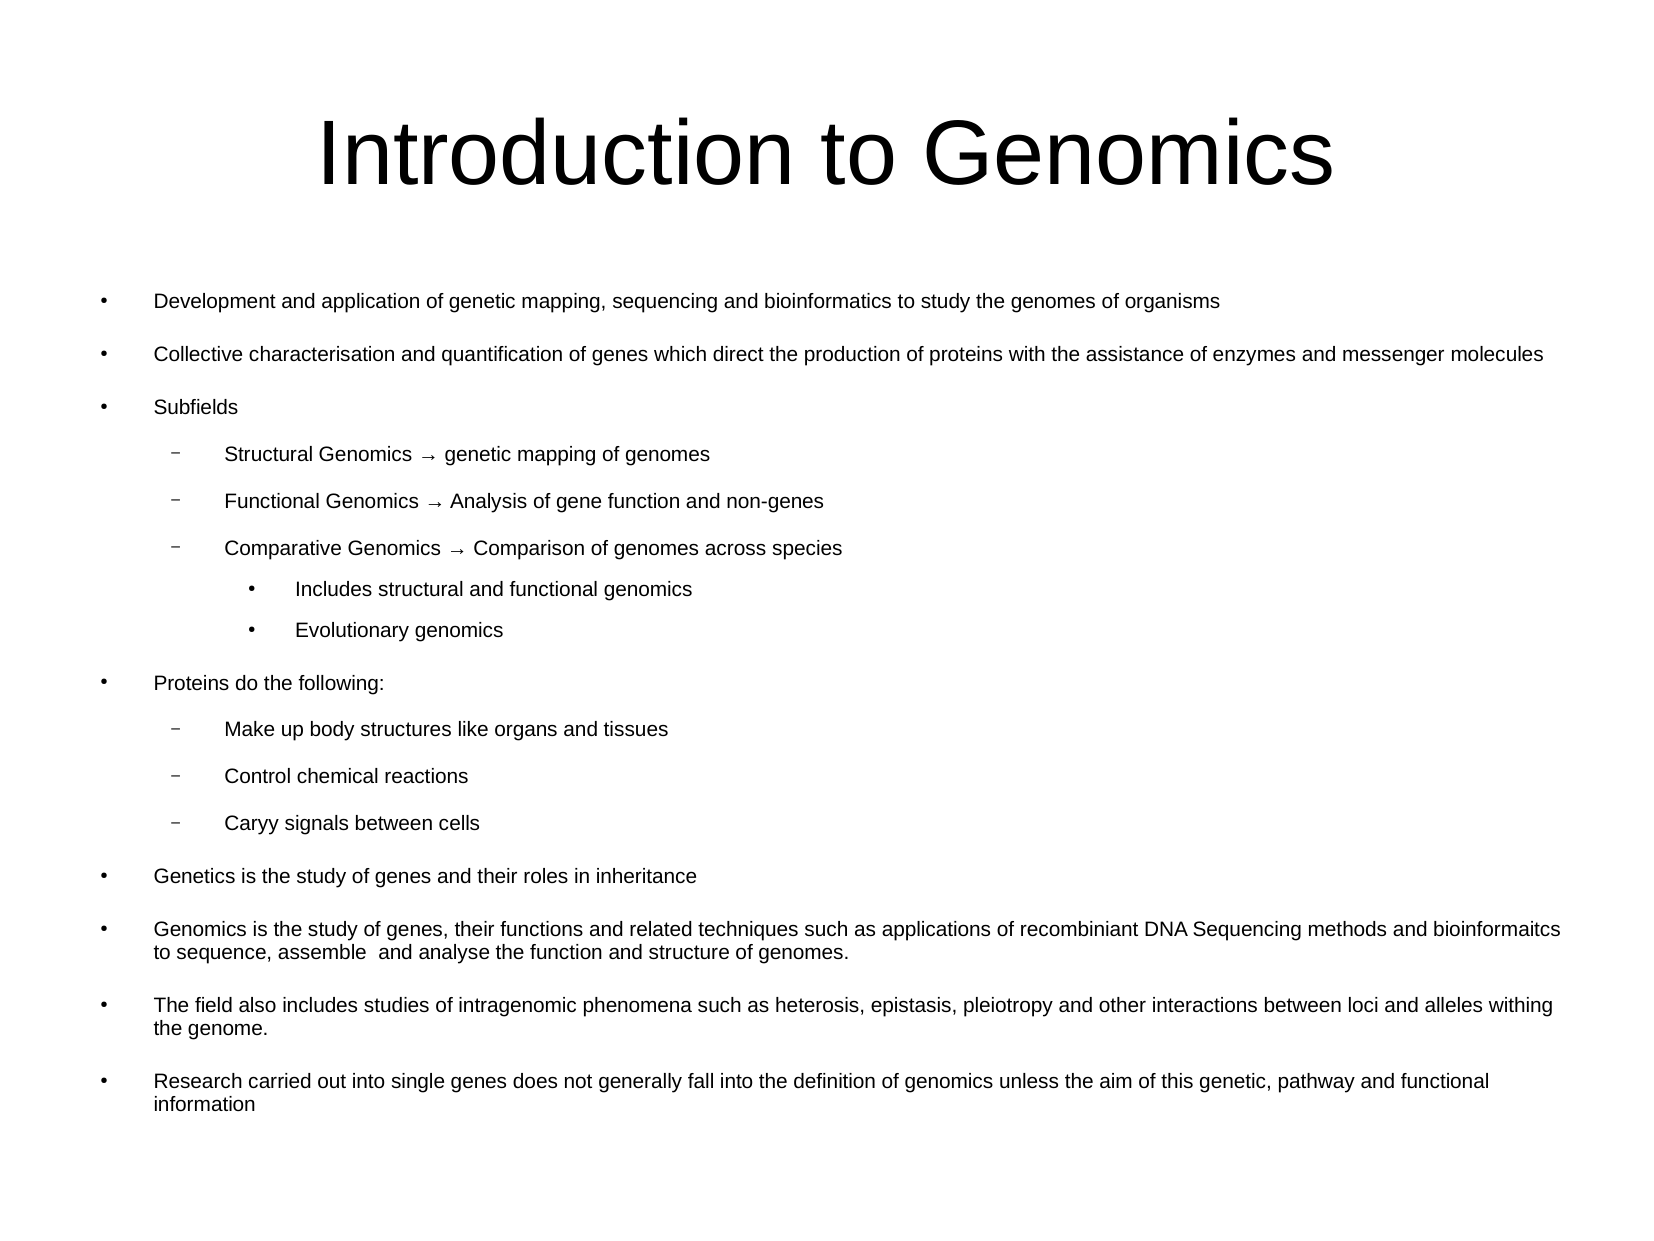

# Introduction to Genomics
Development and application of genetic mapping, sequencing and bioinformatics to study the genomes of organisms
Collective characterisation and quantification of genes which direct the production of proteins with the assistance of enzymes and messenger molecules
Subfields
Structural Genomics → genetic mapping of genomes
Functional Genomics → Analysis of gene function and non-genes
Comparative Genomics → Comparison of genomes across species
Includes structural and functional genomics
Evolutionary genomics
Proteins do the following:
Make up body structures like organs and tissues
Control chemical reactions
Caryy signals between cells
Genetics is the study of genes and their roles in inheritance
Genomics is the study of genes, their functions and related techniques such as applications of recombiniant DNA Sequencing methods and bioinformaitcs to sequence, assemble and analyse the function and structure of genomes.
The field also includes studies of intragenomic phenomena such as heterosis, epistasis, pleiotropy and other interactions between loci and alleles withing the genome.
Research carried out into single genes does not generally fall into the definition of genomics unless the aim of this genetic, pathway and functional information